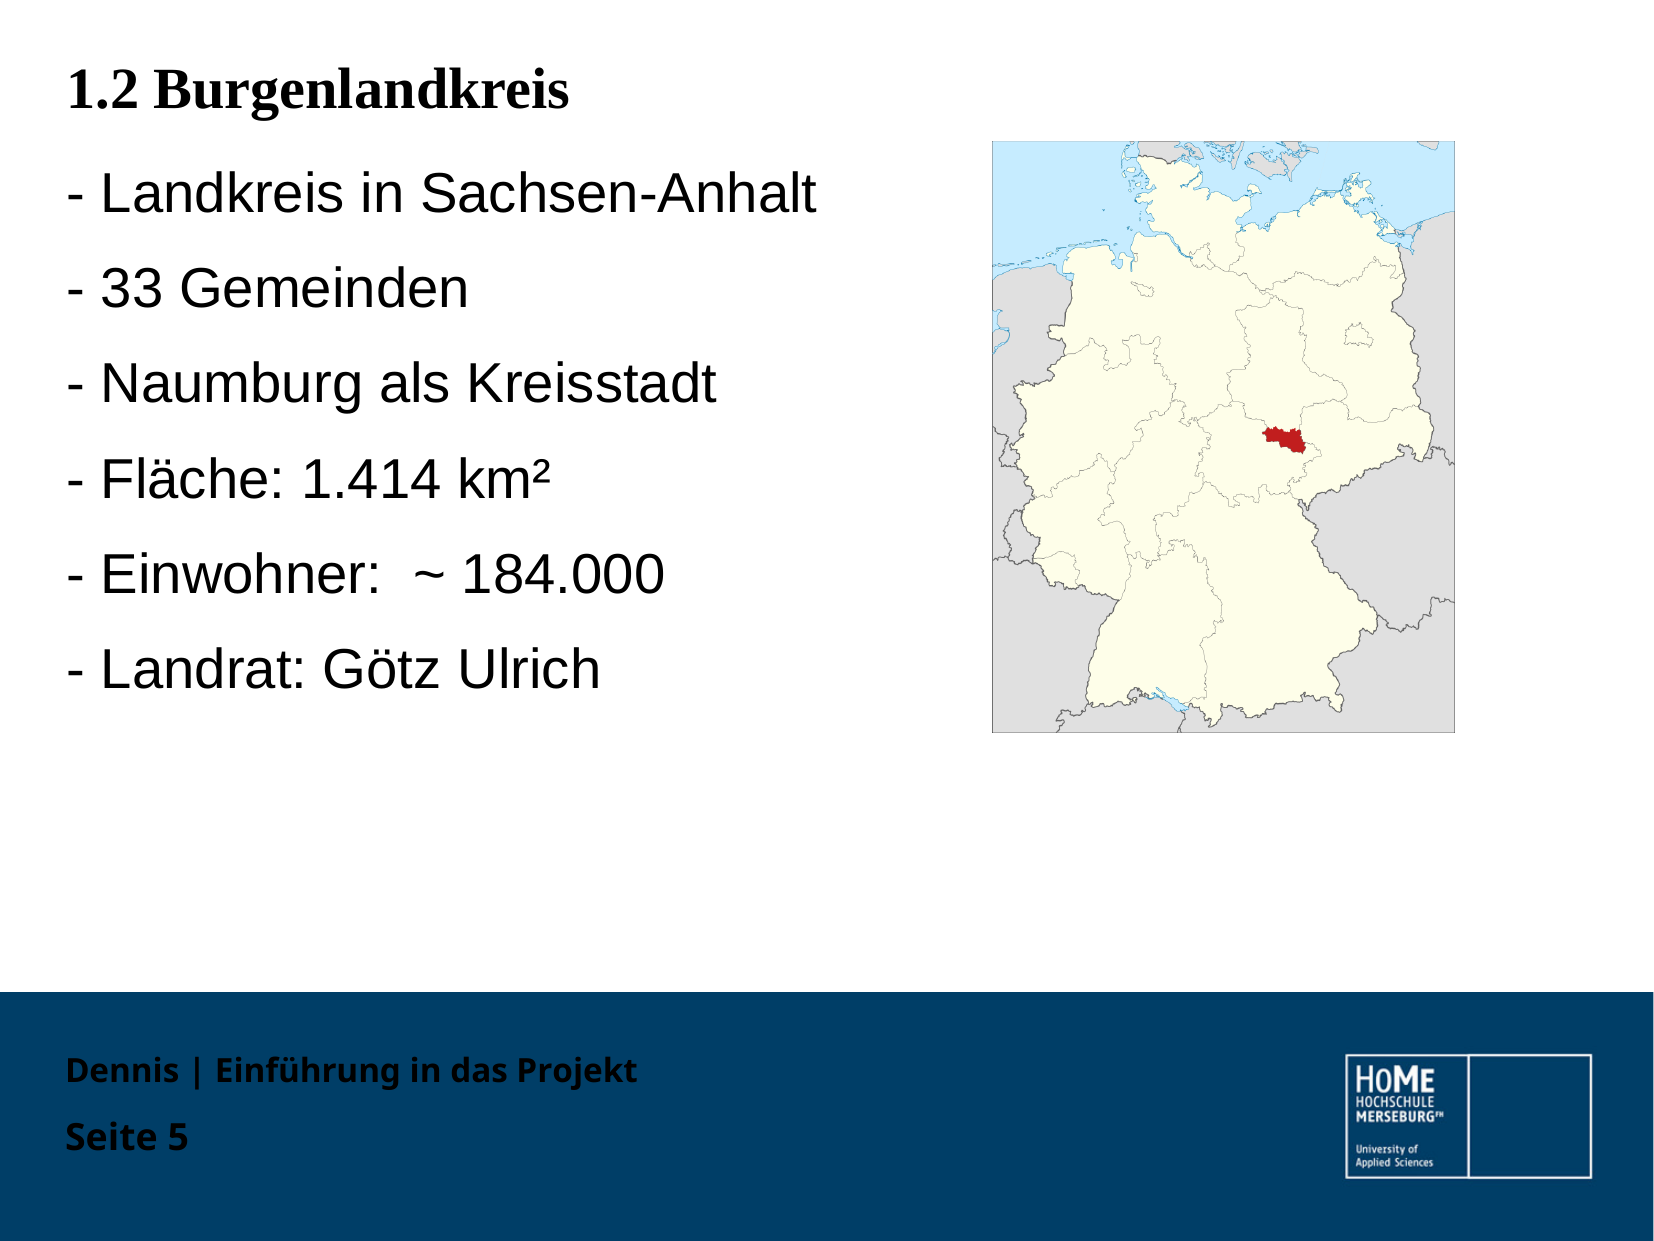

# 1.2 Burgenlandkreis
- Landkreis in Sachsen-Anhalt
- 33 Gemeinden
- Naumburg als Kreisstadt
- Fläche: 1.414 km²
- Einwohner: ~ 184.000
- Landrat: Götz Ulrich